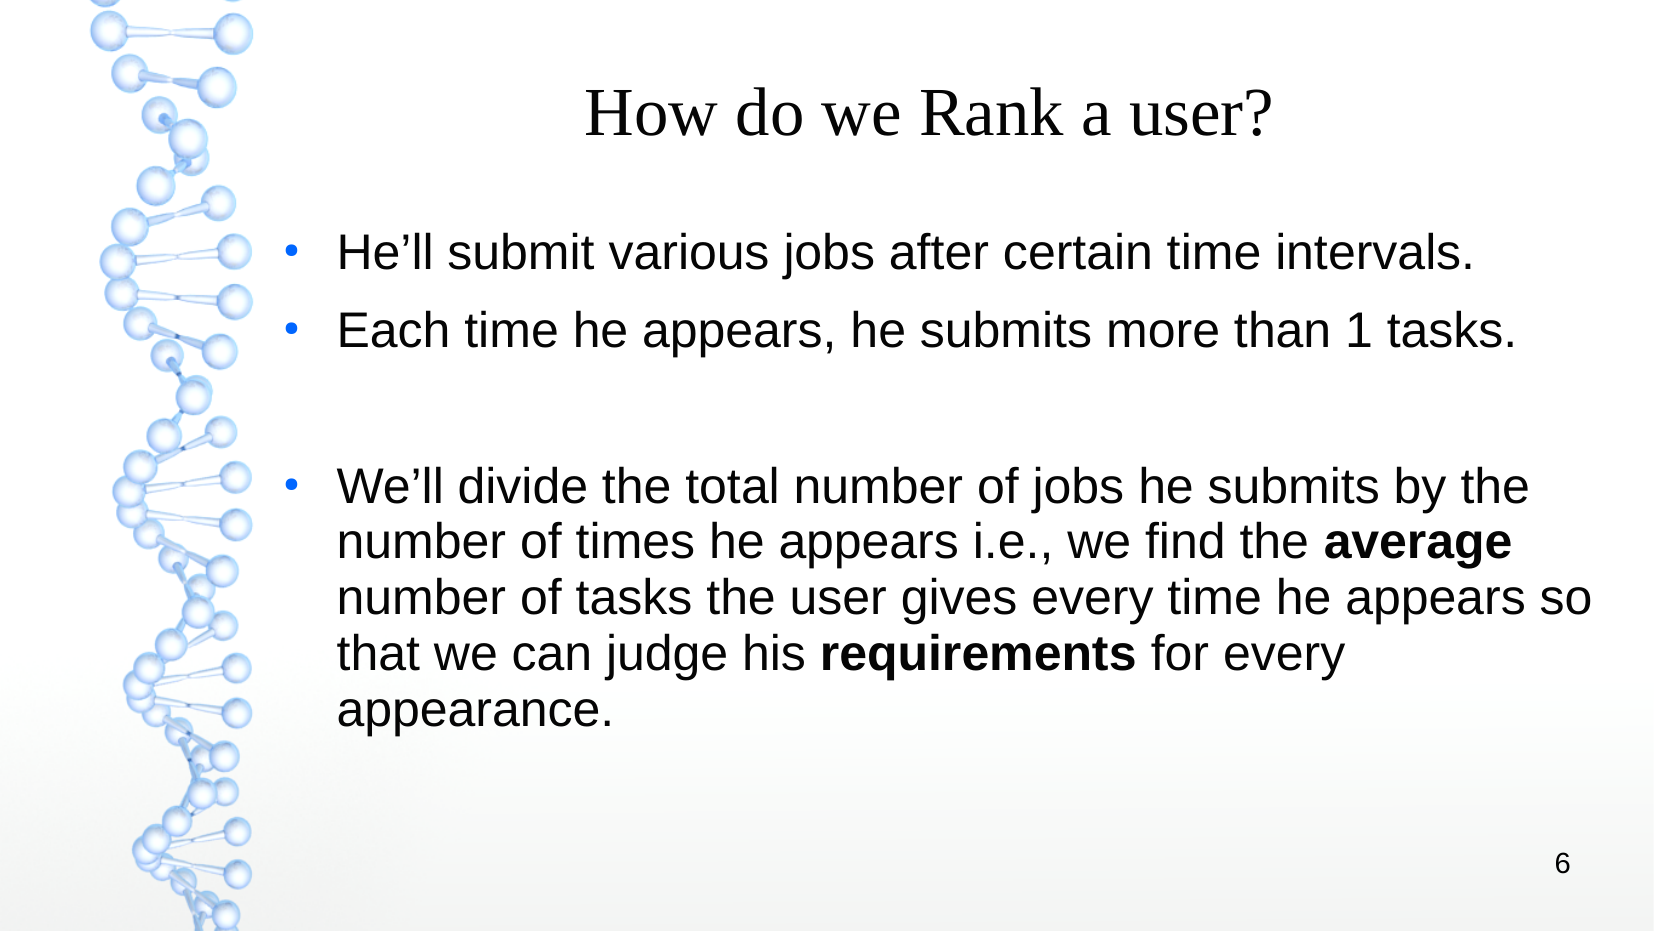

# How do we Rank a user?
He’ll submit various jobs after certain time intervals.
Each time he appears, he submits more than 1 tasks.
We’ll divide the total number of jobs he submits by the number of times he appears i.e., we find the average number of tasks the user gives every time he appears so that we can judge his requirements for every appearance.
6